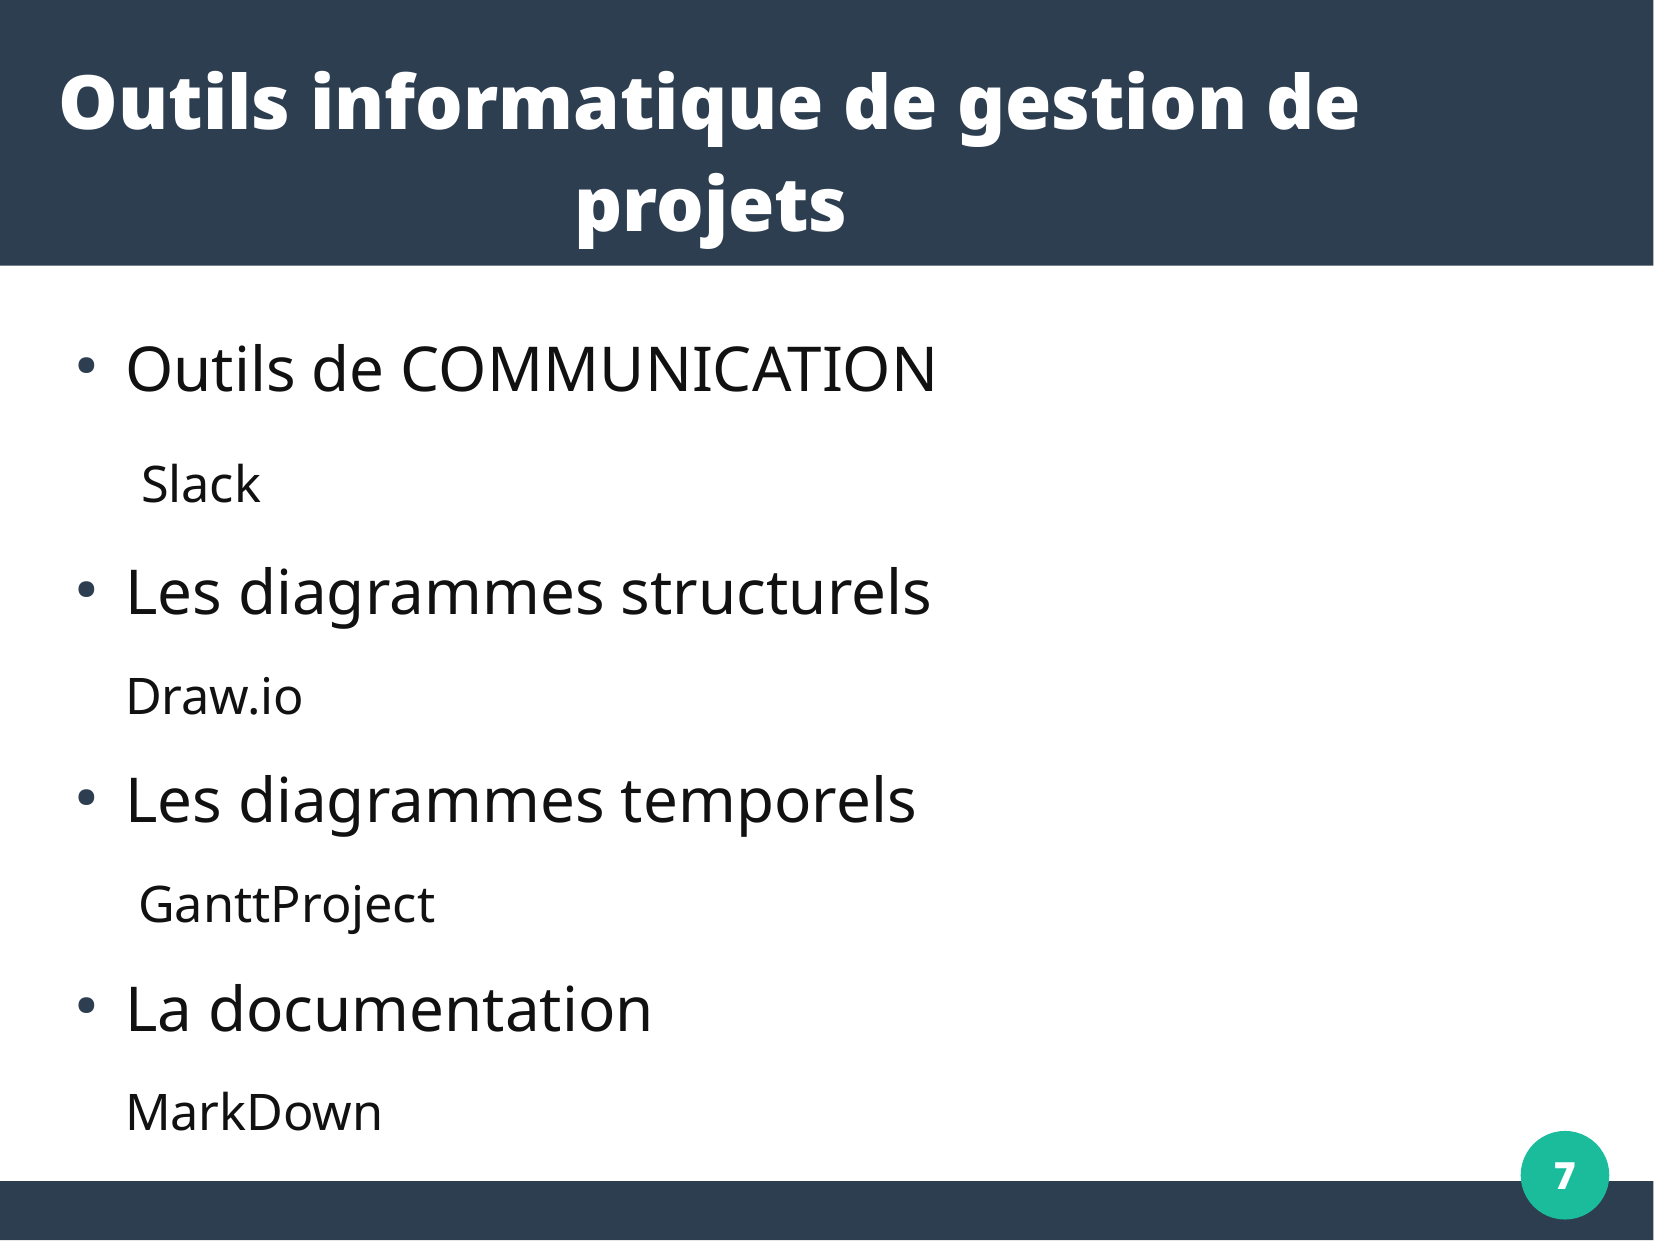

# Outils informatique de gestion de projets
Outils de COMMUNICATION
 Slack
Les diagrammes structurels
Draw.io
Les diagrammes temporels
 GanttProject
La documentation
MarkDown
7